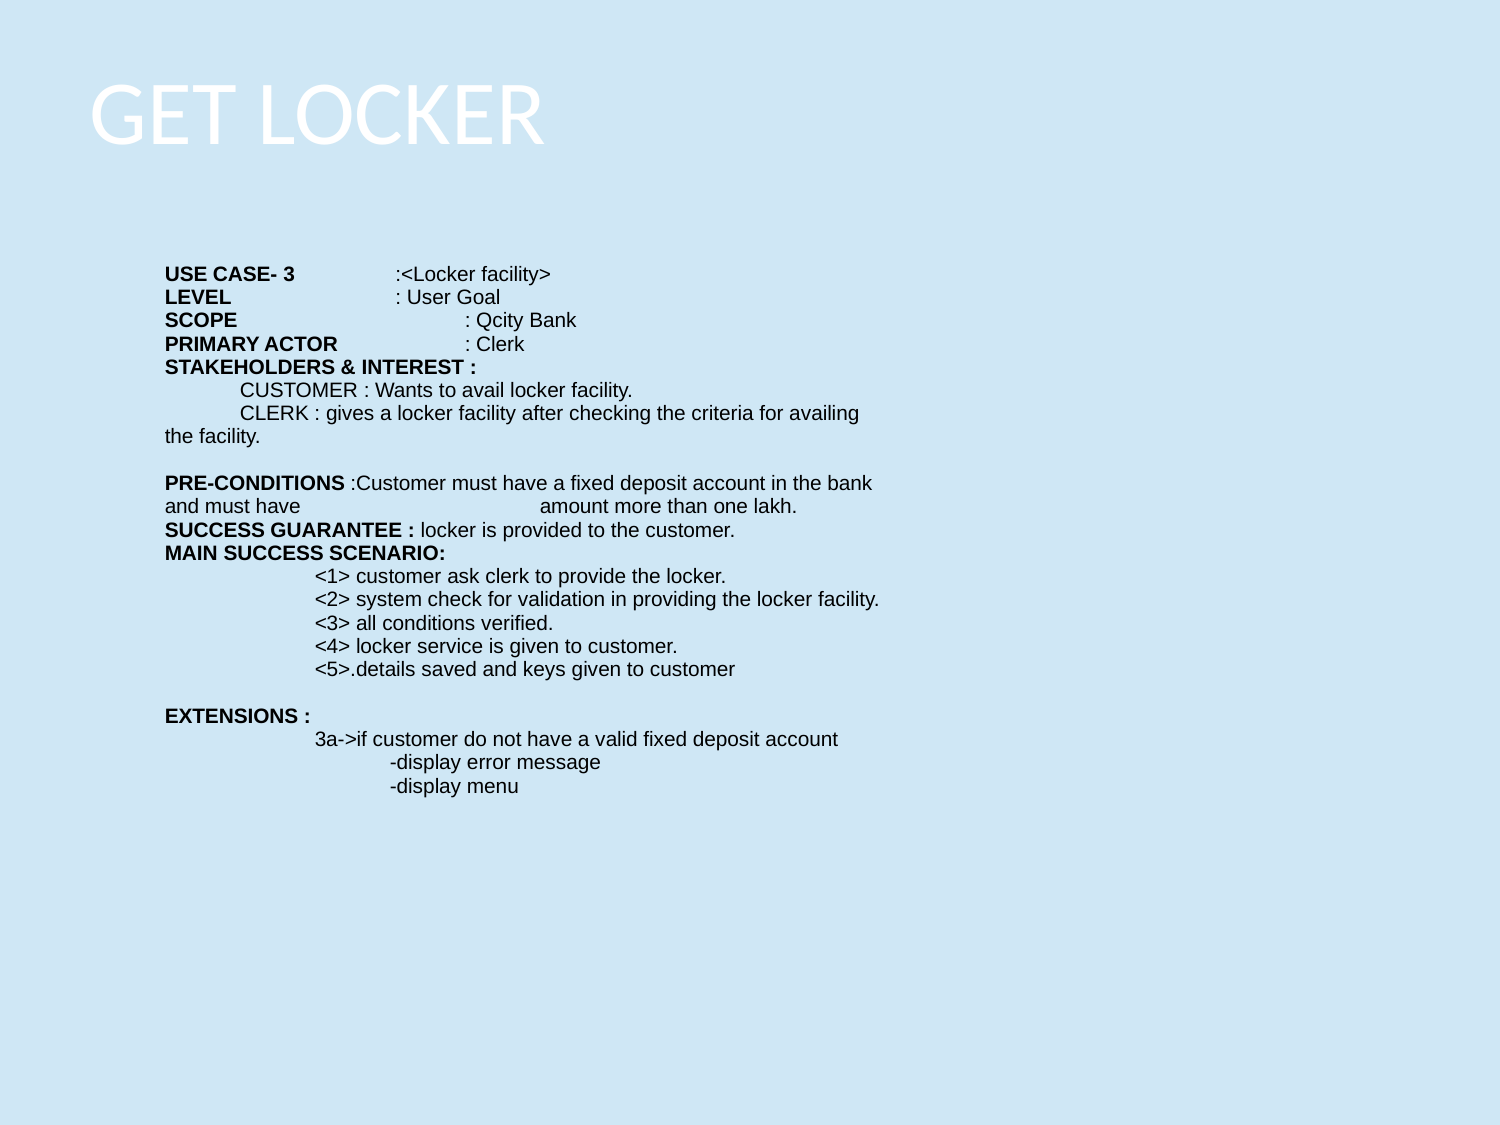

# GET LOCKER
USE CASE- 3		 :<Locker facility>
LEVEL			 : User Goal
SCOPE 			: Qcity Bank
PRIMARY ACTOR 		: Clerk
STAKEHOLDERS & INTEREST :
	CUSTOMER : Wants to avail locker facility.
	CLERK : gives a locker facility after checking the criteria for availing the facility.
PRE-CONDITIONS :Customer must have a fixed deposit account in the bank and must have 				amount more than one lakh.
SUCCESS GUARANTEE : locker is provided to the customer.
MAIN SUCCESS SCENARIO:
		<1> customer ask clerk to provide the locker.
		<2> system check for validation in providing the locker facility.
		<3> all conditions verified.
		<4> locker service is given to customer.
		<5>.details saved and keys given to customer
EXTENSIONS :
		3a->if customer do not have a valid fixed deposit account
			-display error message
			-display menu